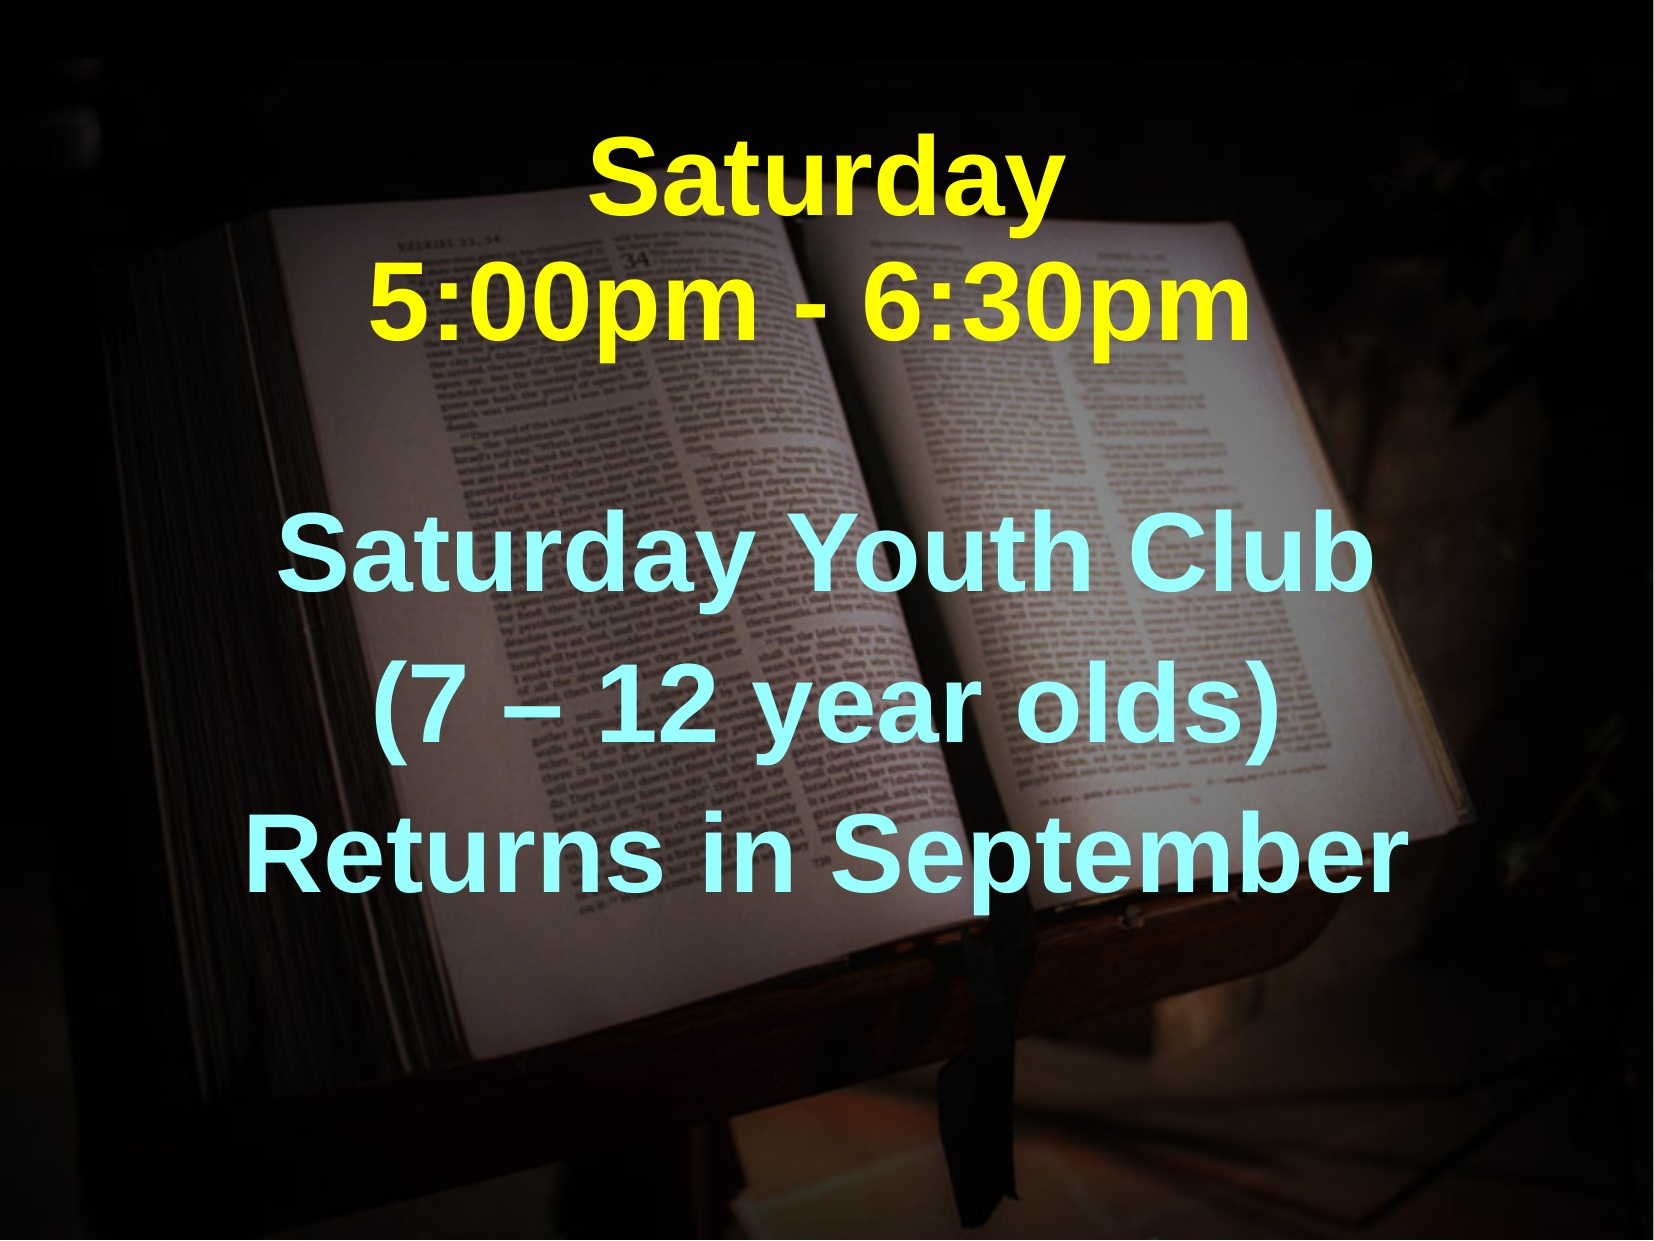

#
Saturday
5:00pm - 6:30pm
Saturday Youth Club
(7 – 12 year olds)
Returns in September